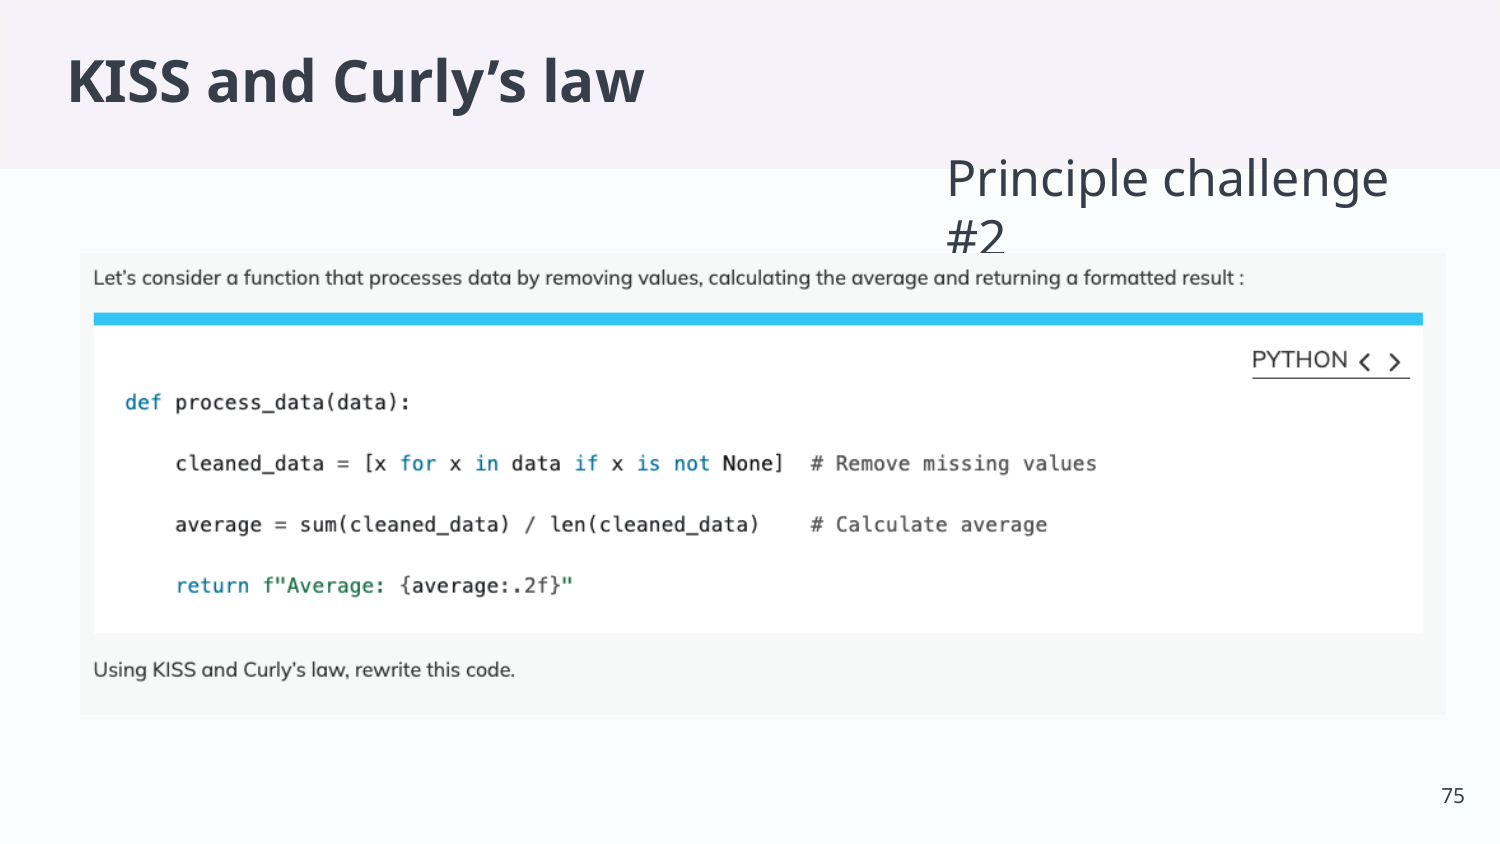

# KISS and Curly’s law
Principle challenge #2